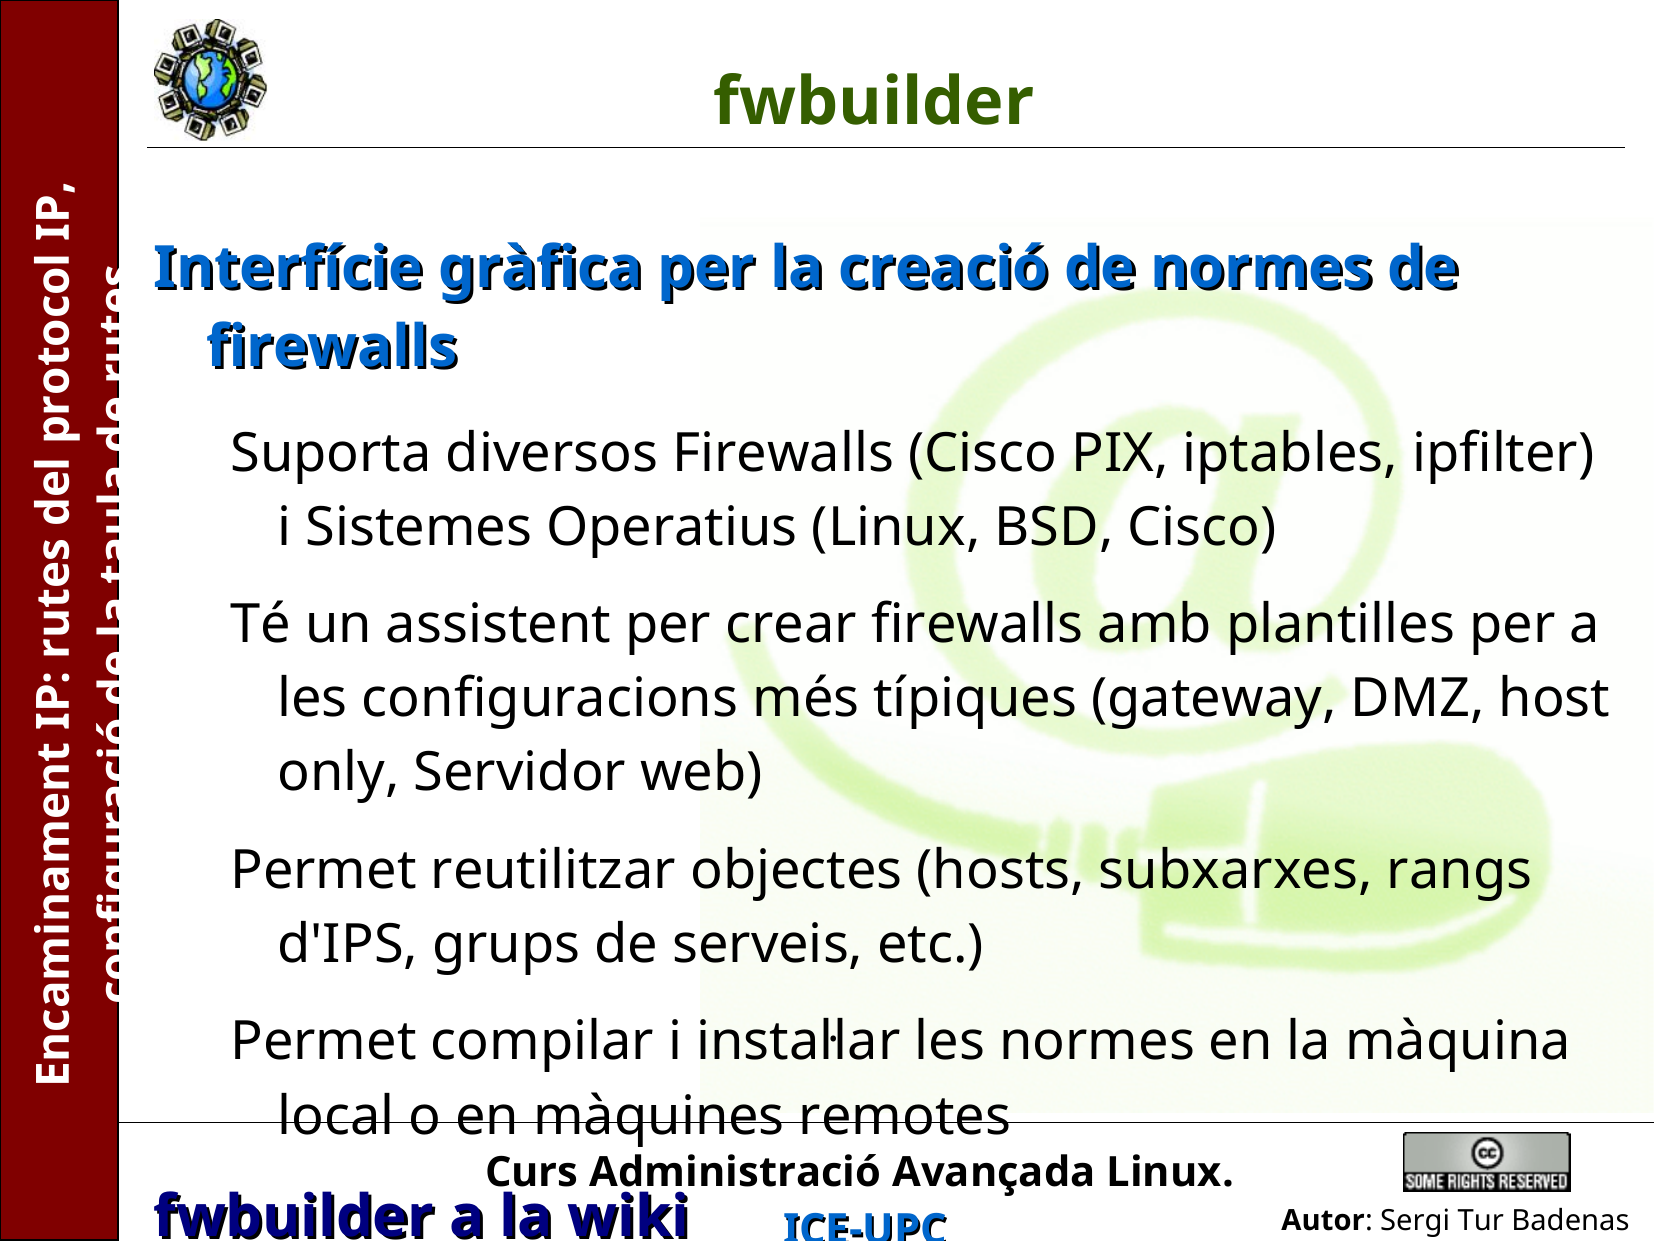

# fwbuilder
Interfície gràfica per la creació de normes de firewalls
Suporta diversos Firewalls (Cisco PIX, iptables, ipfilter) i Sistemes Operatius (Linux, BSD, Cisco)
Té un assistent per crear firewalls amb plantilles per a les configuracions més típiques (gateway, DMZ, host only, Servidor web)
Permet reutilitzar objectes (hosts, subxarxes, rangs d'IPS, grups de serveis, etc.)
Permet compilar i instal·lar les normes en la màquina local o en màquines remotes
fwbuilder a la wiki